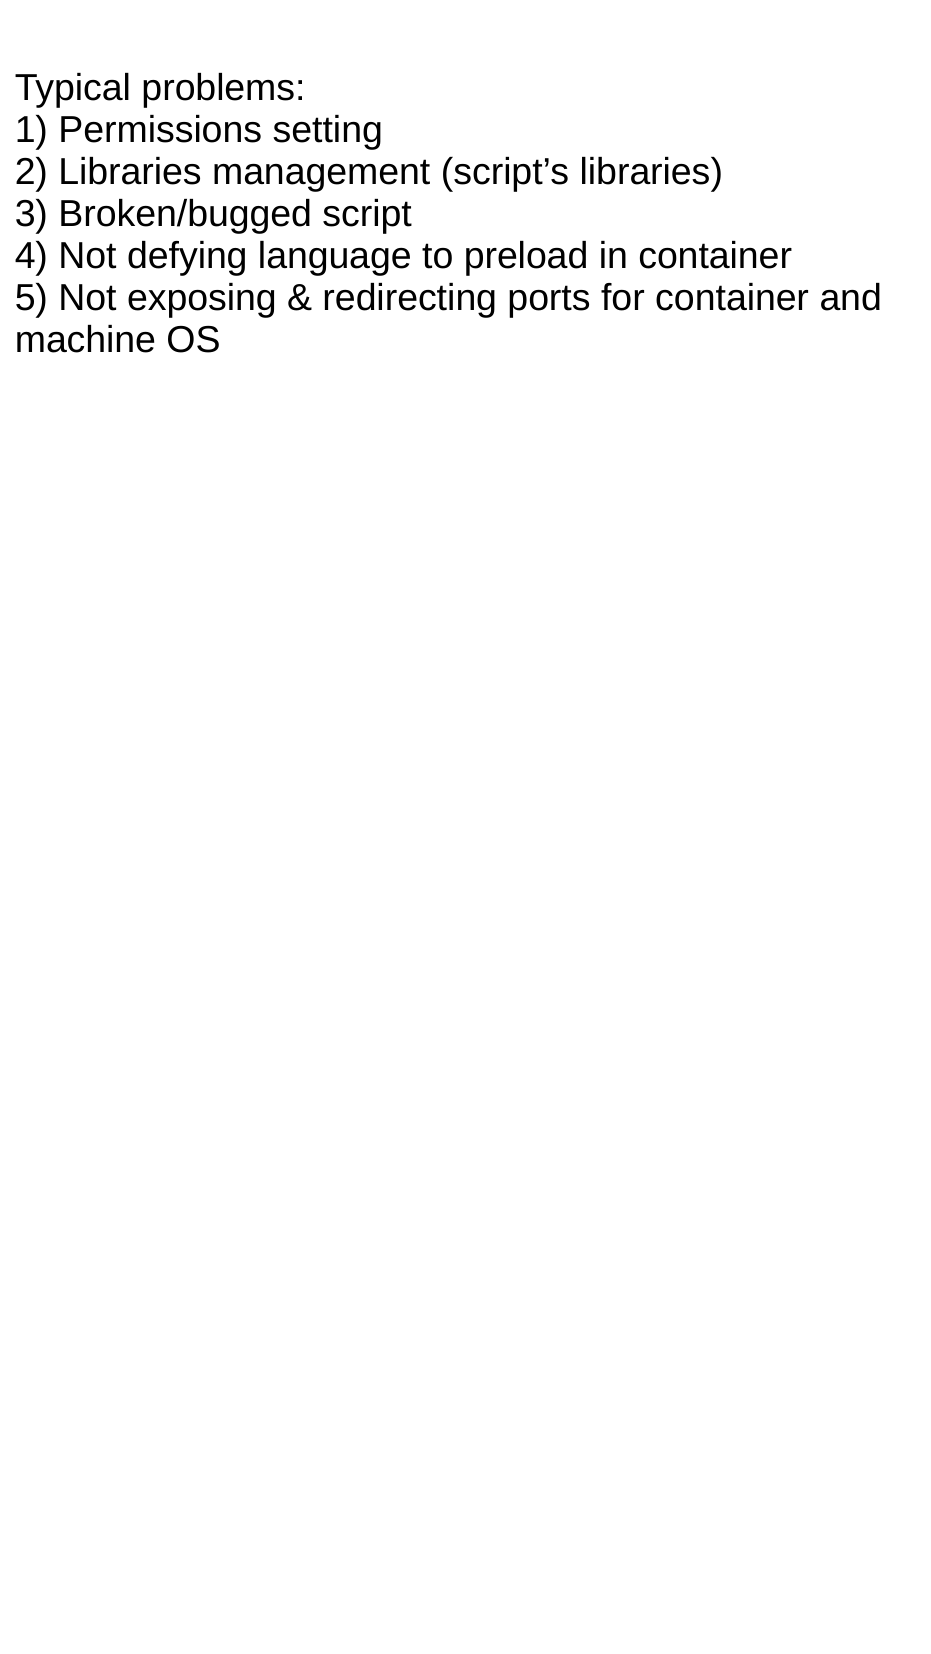

Typical problems:
1) Permissions setting
2) Libraries management (script’s libraries)
3) Broken/bugged script
4) Not defying language to preload in container
5) Not exposing & redirecting ports for container and machine OS